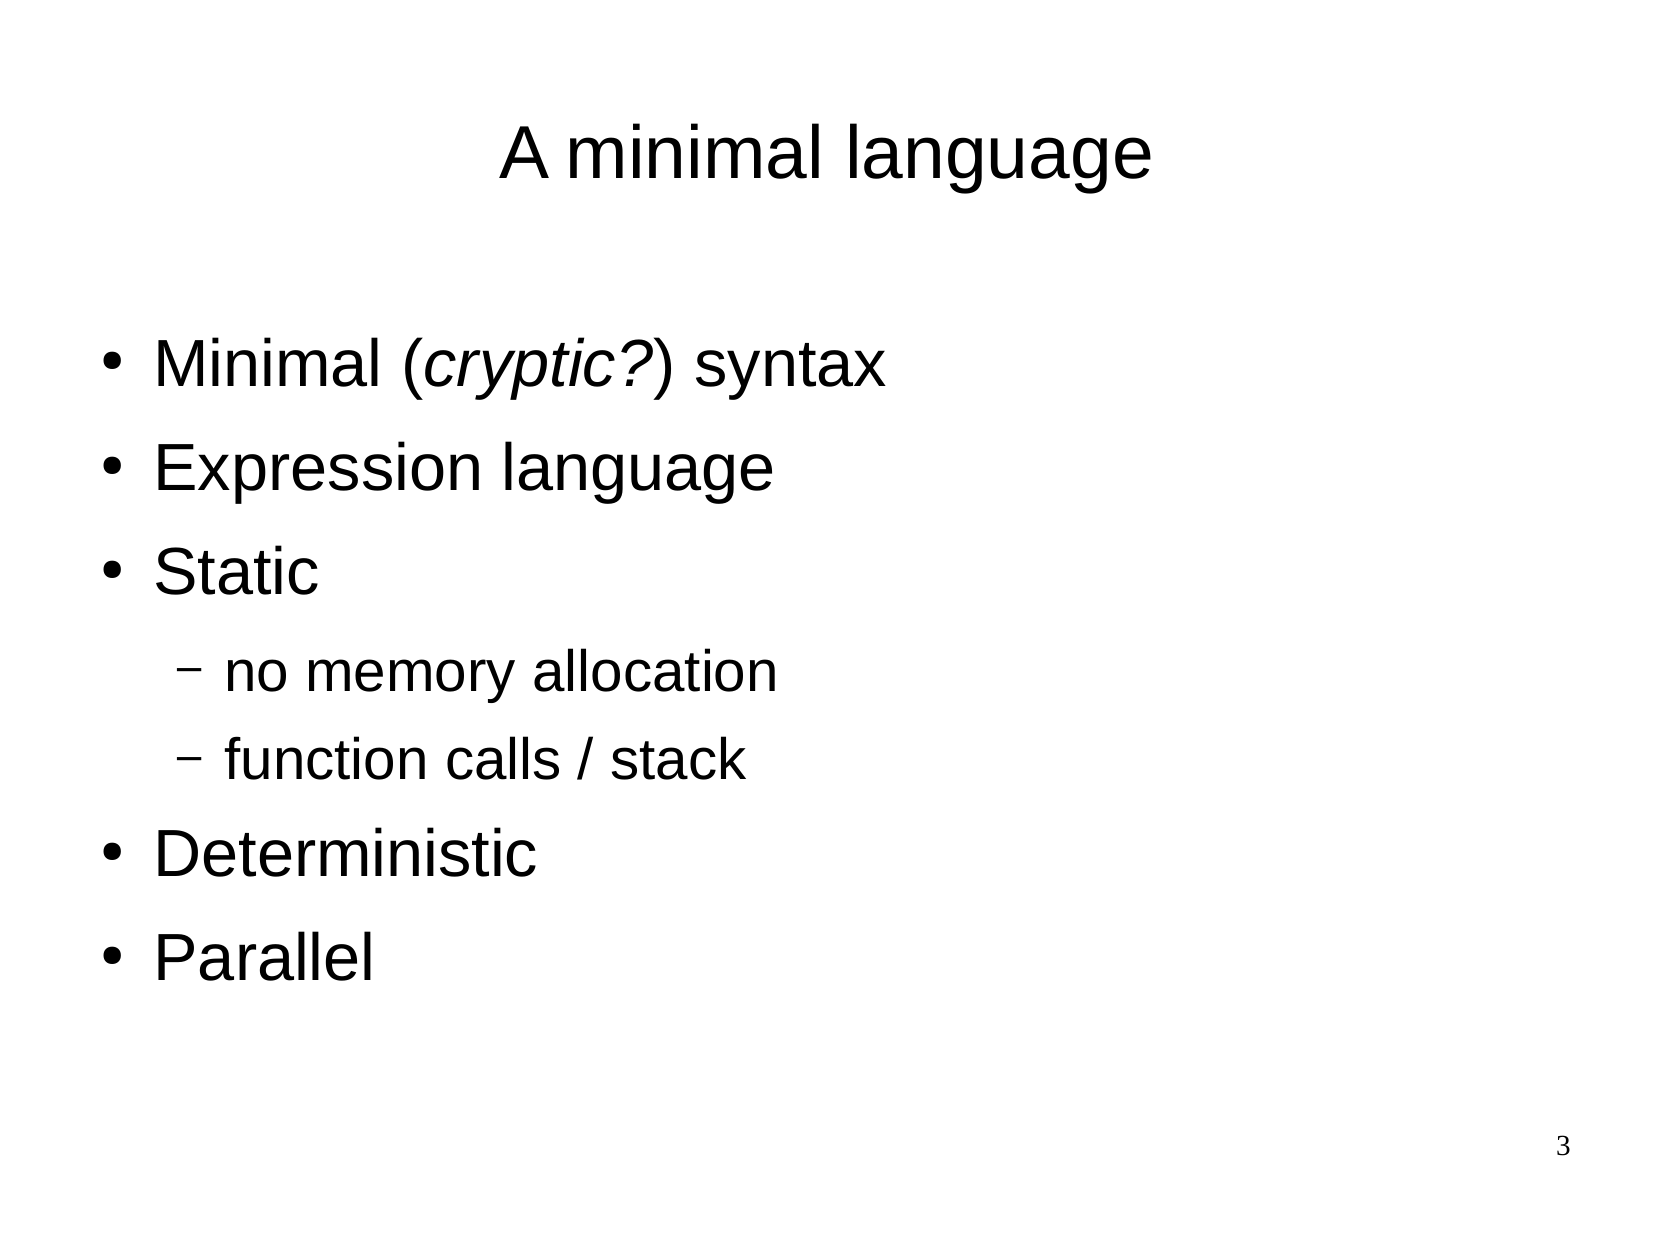

# A minimal language
Minimal (cryptic?) syntax
Expression language
Static
no memory allocation
function calls / stack
Deterministic
Parallel
3